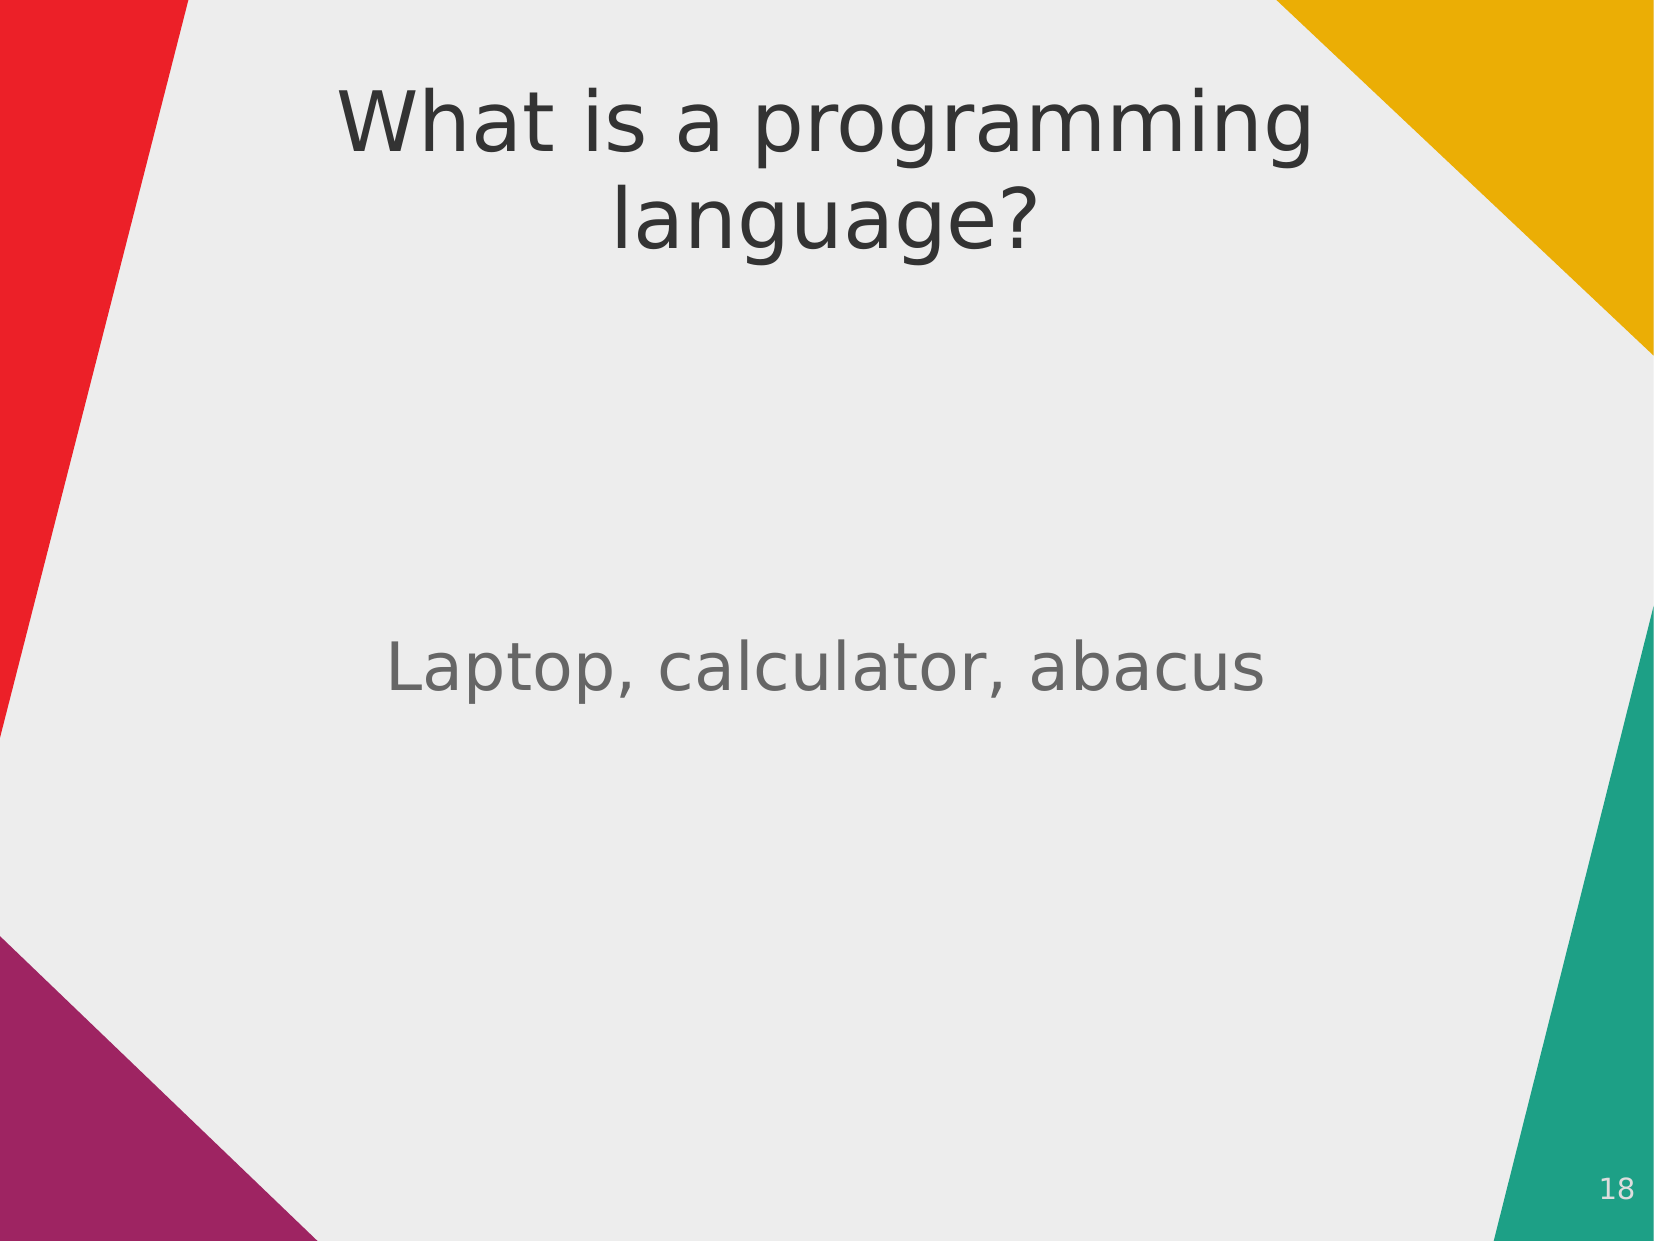

# What is a programming language?
Laptop, calculator, abacus
18